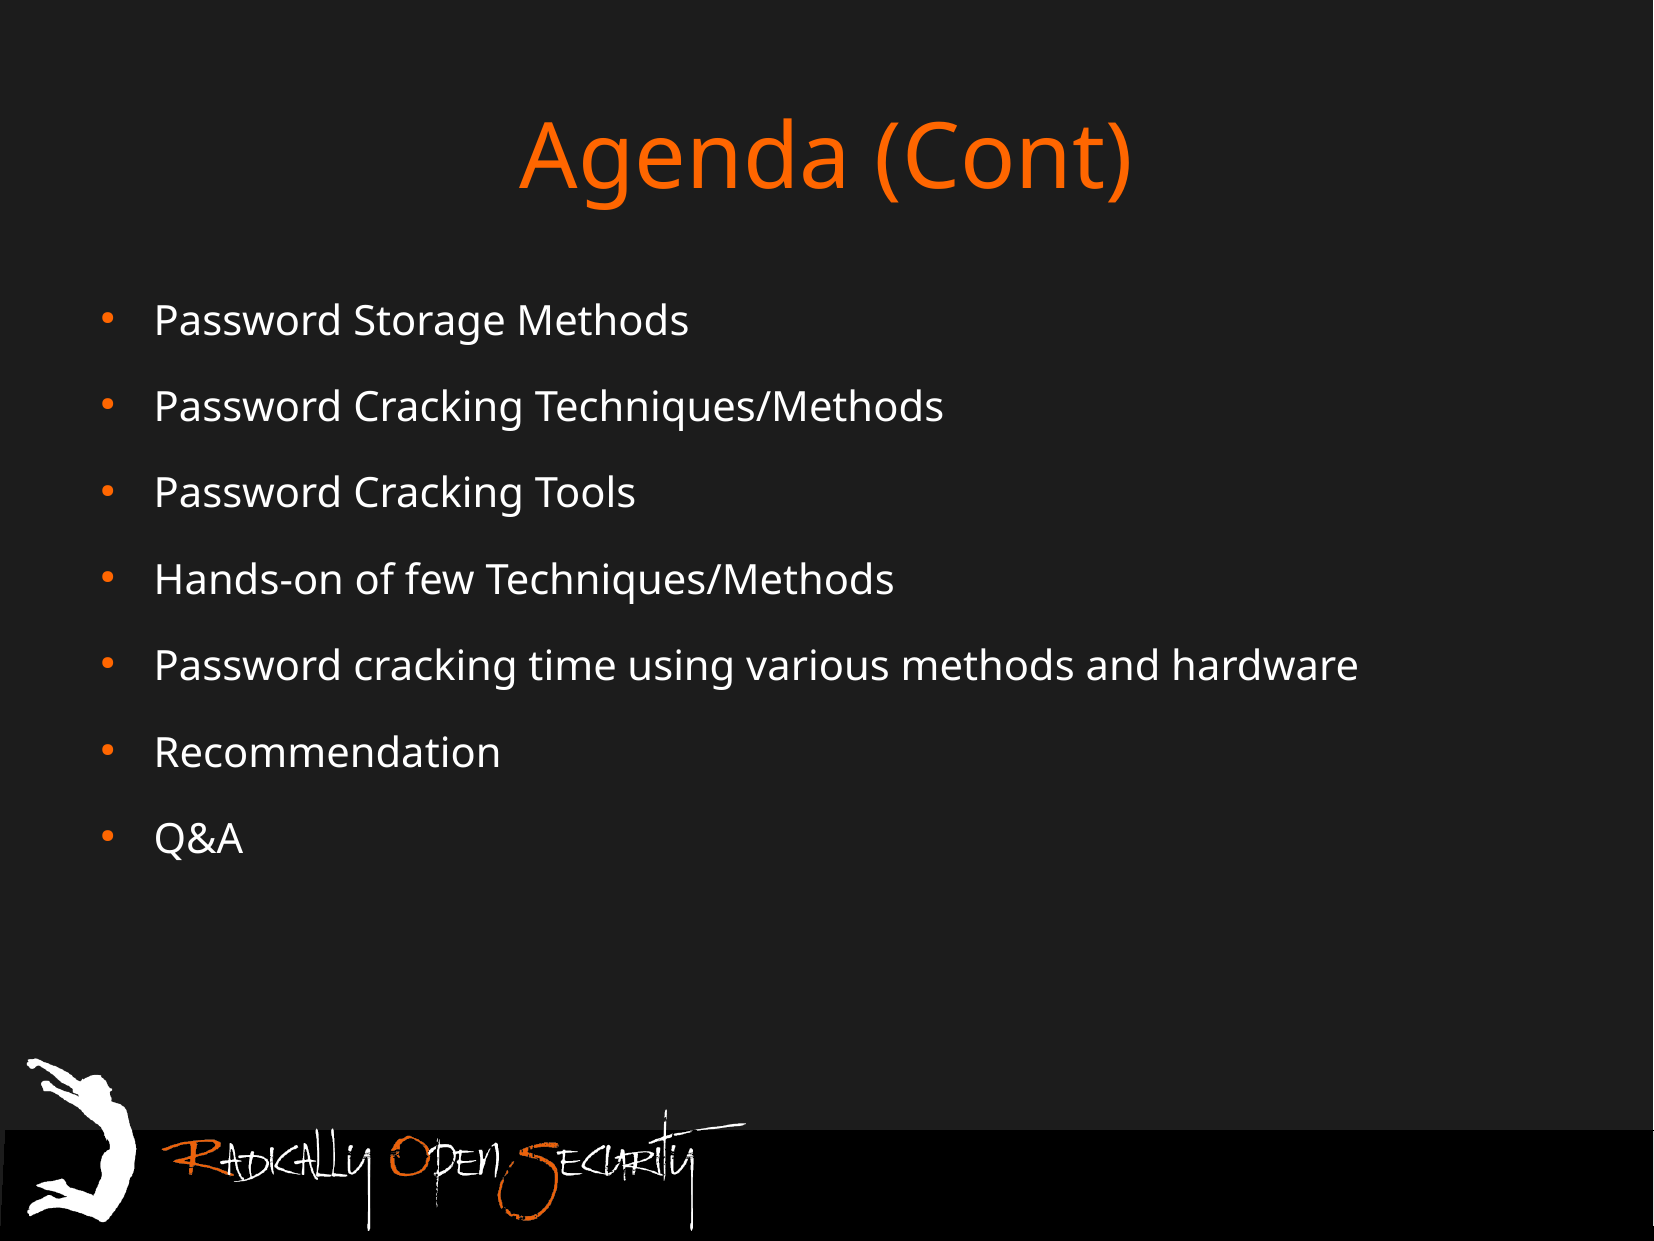

# Agenda (Cont)
Password Storage Methods
Password Cracking Techniques/Methods
Password Cracking Tools
Hands-on of few Techniques/Methods
Password cracking time using various methods and hardware
Recommendation
Q&A